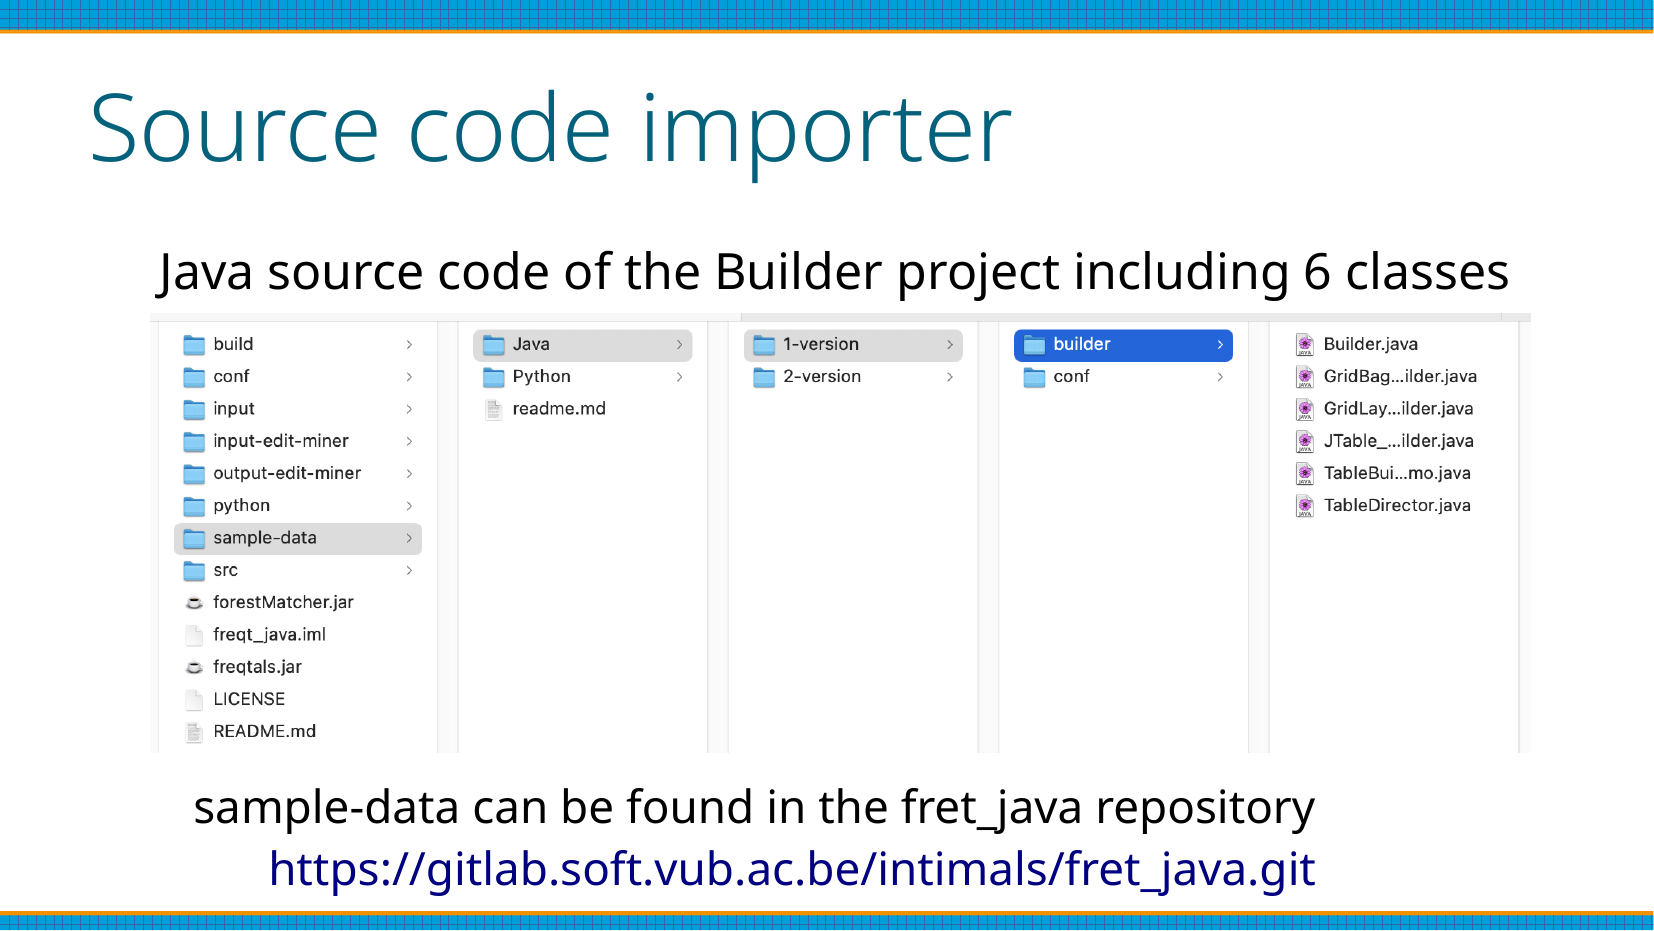

# Source code importer
Java source code of the Builder project including 6 classes
sample-data can be found in the fret_java repository
	https://gitlab.soft.vub.ac.be/intimals/fret_java.git